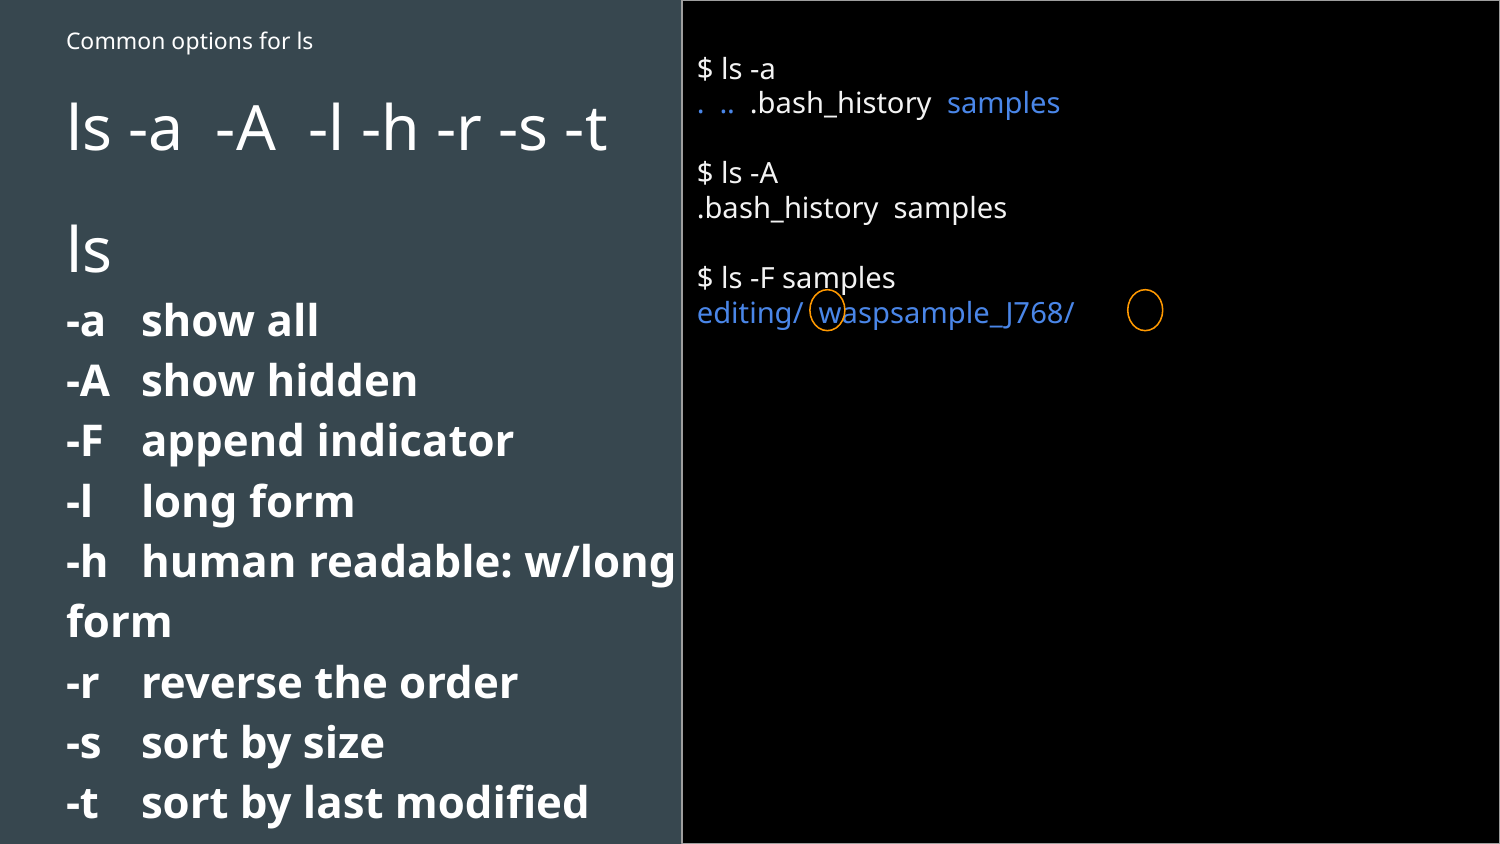

$ ls -a
. .. .bash_history samples
$ ls -A
.bash_history samples
$ ls -F samples
editing/ waspsample_J768/
Common options for ls
# ls -a -A -l -h -r -s -t
ls
-a 	show all
-A 	show hidden
-F	append indicator
-l 	long form
-h 	human readable: w/long form
-r	reverse the order
-s 	sort by size
-t 	sort by last modified time
-1 one file per line